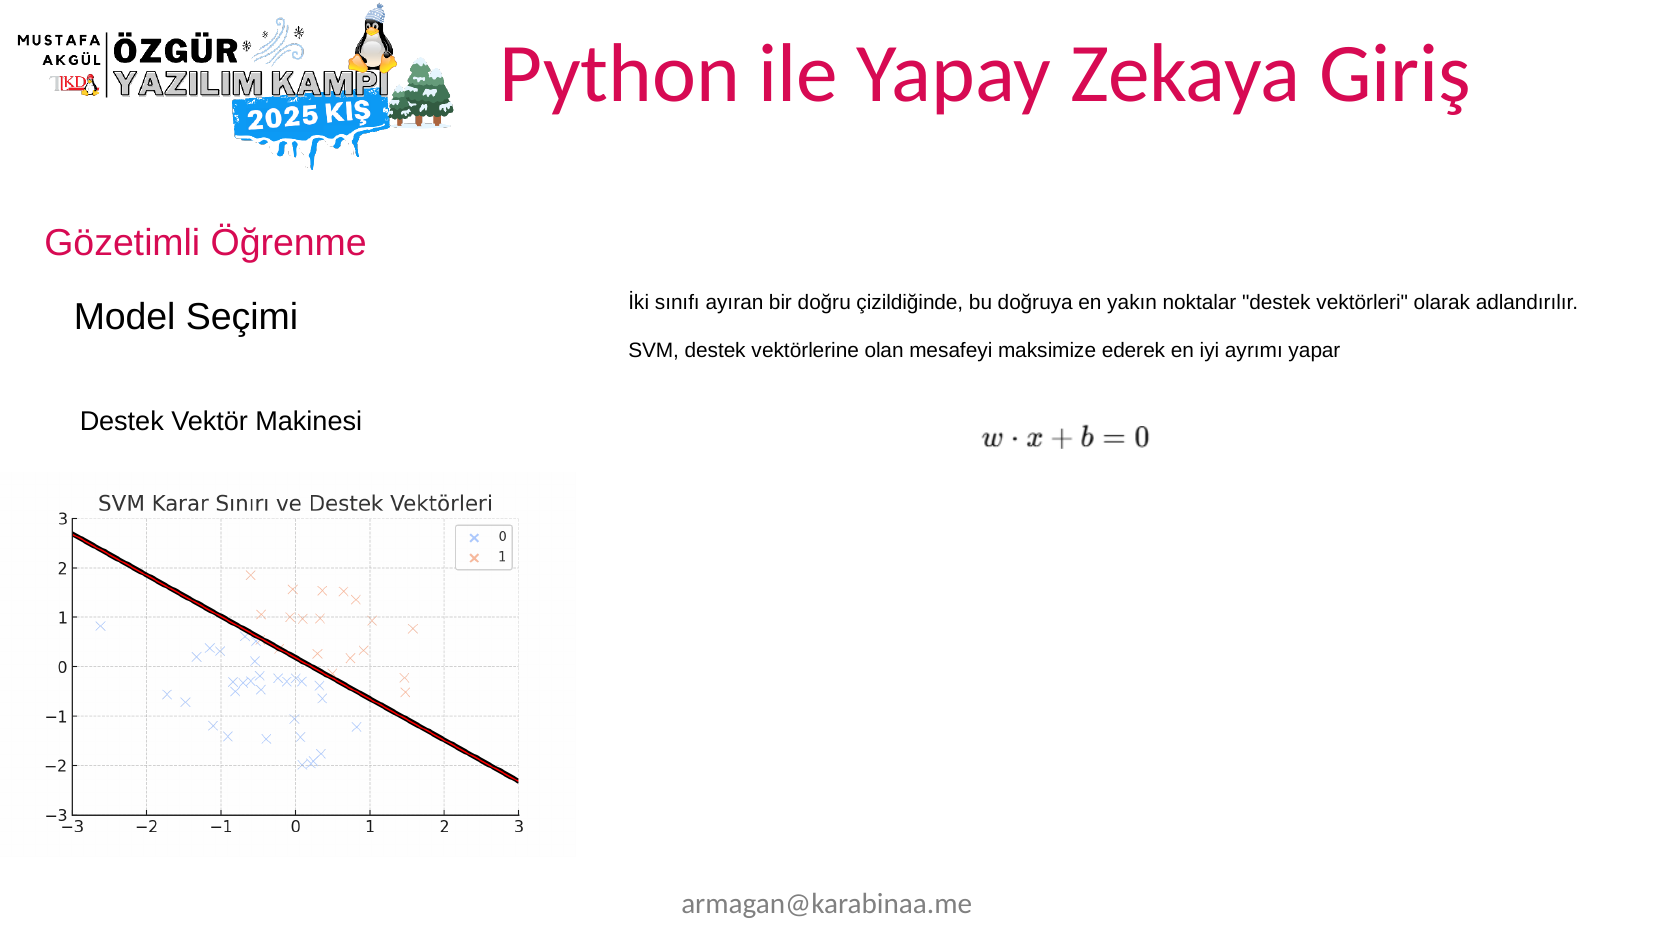

Python ile Yapay Zekaya Giriş
Gözetimli Öğrenme
İki sınıfı ayıran bir doğru çizildiğinde, bu doğruya en yakın noktalar "destek vektörleri" olarak adlandırılır.
SVM, destek vektörlerine olan mesafeyi maksimize ederek en iyi ayrımı yapar
Model Seçimi
Destek Vektör Makinesi
armagan@karabinaa.me